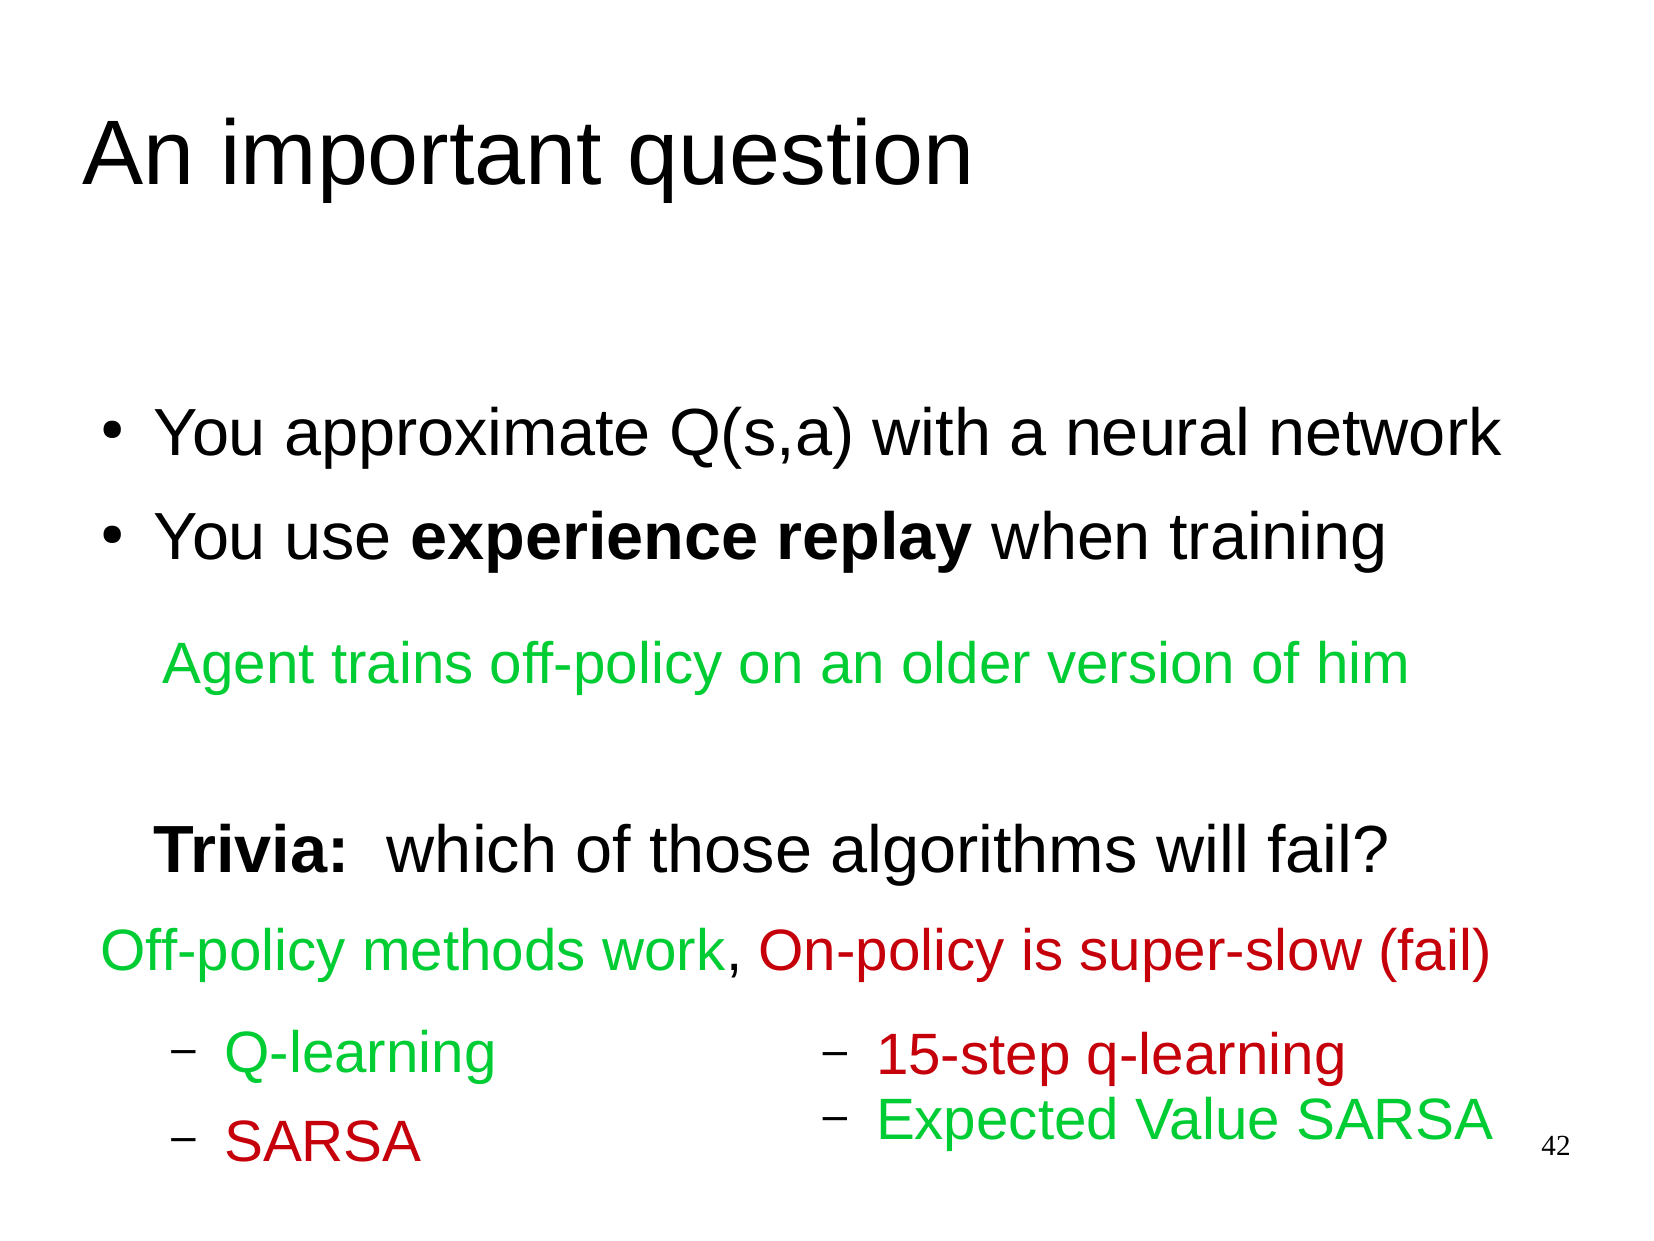

# An important question
You approximate Q(s,a) with a neural network
You use experience replay when training
Trivia: which of those algorithms will fail?
Q-learning
SARSA
Agent trains off-policy on an older version of him
Off-policy methods work, On-policy is super-slow (fail)
15-step q-learning
Expected Value SARSA
42